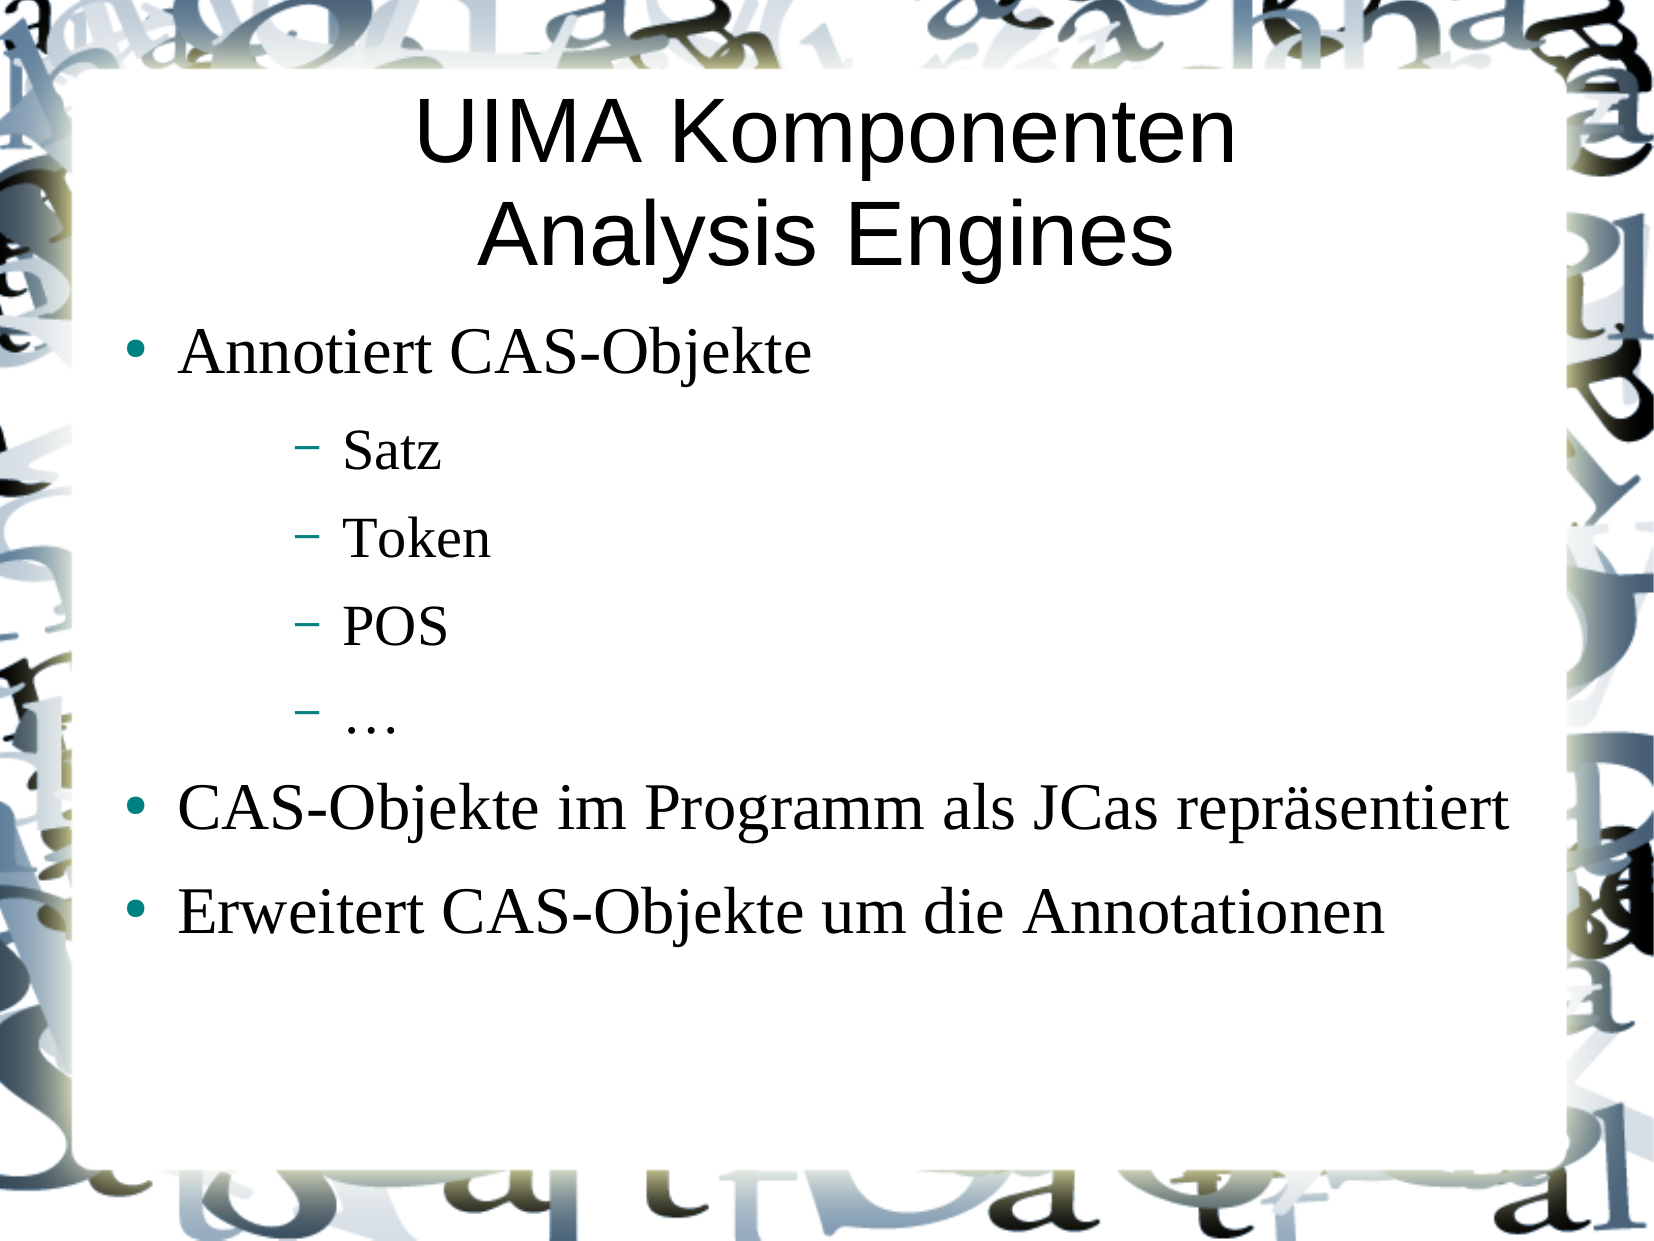

# UIMA Komponenten Analysis Engines
Annotiert CAS-Objekte
Satz
Token
POS
…
CAS-Objekte im Programm als JCas repräsentiert
Erweitert CAS-Objekte um die Annotationen